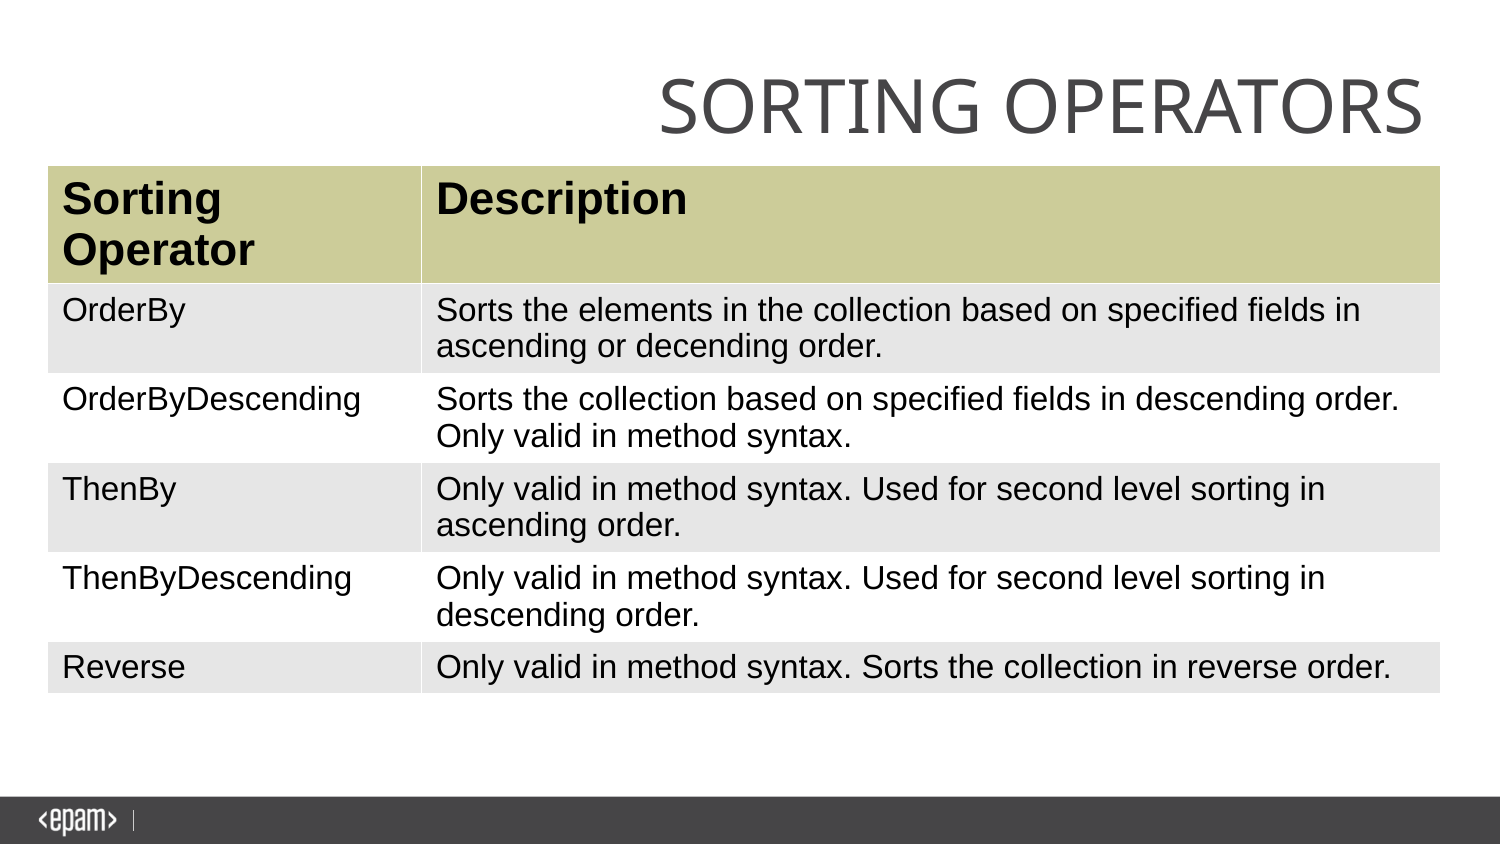

# SORTING OPERATORS
| Sorting Operator | Description |
| --- | --- |
| OrderBy | Sorts the elements in the collection based on specified fields in ascending or decending order. |
| OrderByDescending | Sorts the collection based on specified fields in descending order. Only valid in method syntax. |
| ThenBy | Only valid in method syntax. Used for second level sorting in ascending order. |
| ThenByDescending | Only valid in method syntax. Used for second level sorting in descending order. |
| Reverse | Only valid in method syntax. Sorts the collection in reverse order. |